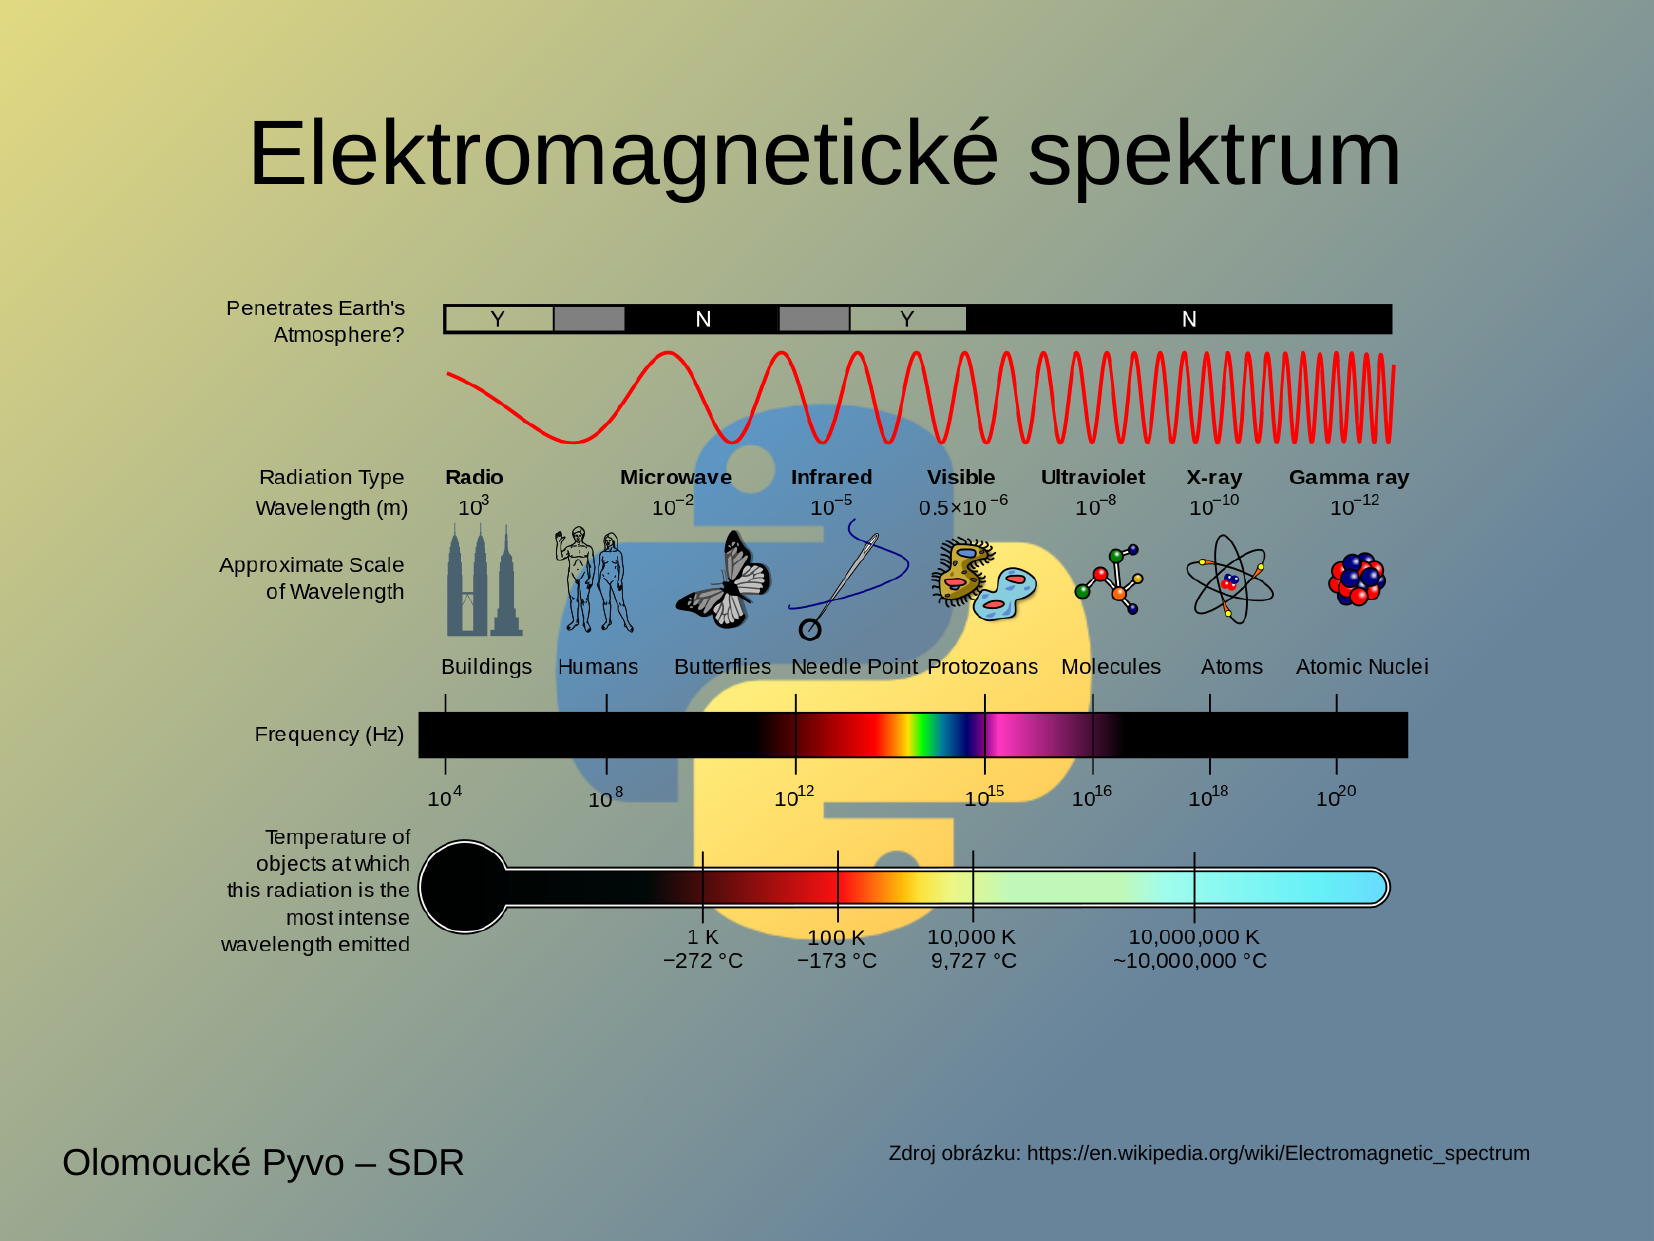

# Elektromagnetické spektrum
Olomoucké Pyvo – SDR
Zdroj obrázku: https://en.wikipedia.org/wiki/Electromagnetic_spectrum